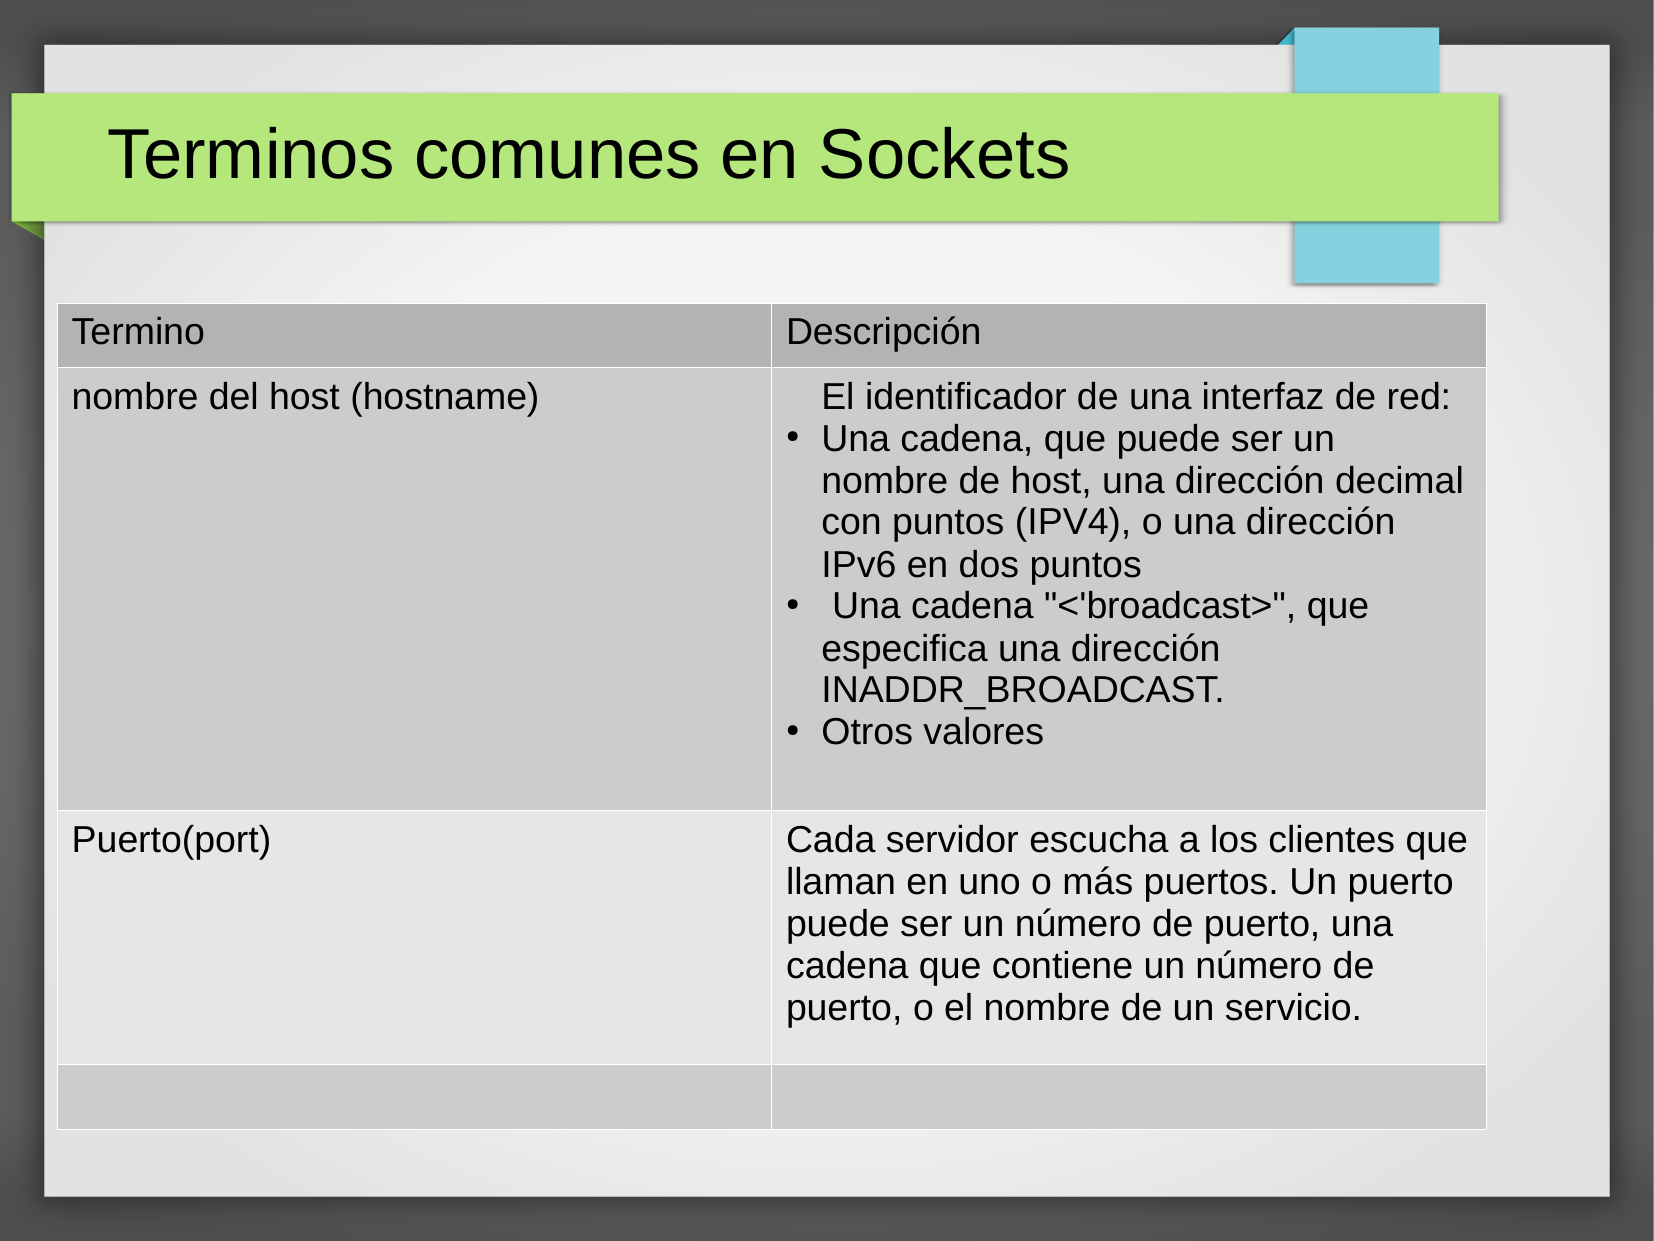

# Terminos comunes en Sockets
| Termino | Descripción |
| --- | --- |
| nombre del host (hostname) | El identificador de una interfaz de red: Una cadena, que puede ser un nombre de host, una dirección decimal con puntos (IPV4), o una dirección IPv6 en dos puntos Una cadena "<'broadcast>", que especifica una dirección INADDR\_BROADCAST. Otros valores |
| Puerto(port) | Cada servidor escucha a los clientes que llaman en uno o más puertos. Un puerto puede ser un número de puerto, una cadena que contiene un número de puerto, o el nombre de un servicio. |
| | |